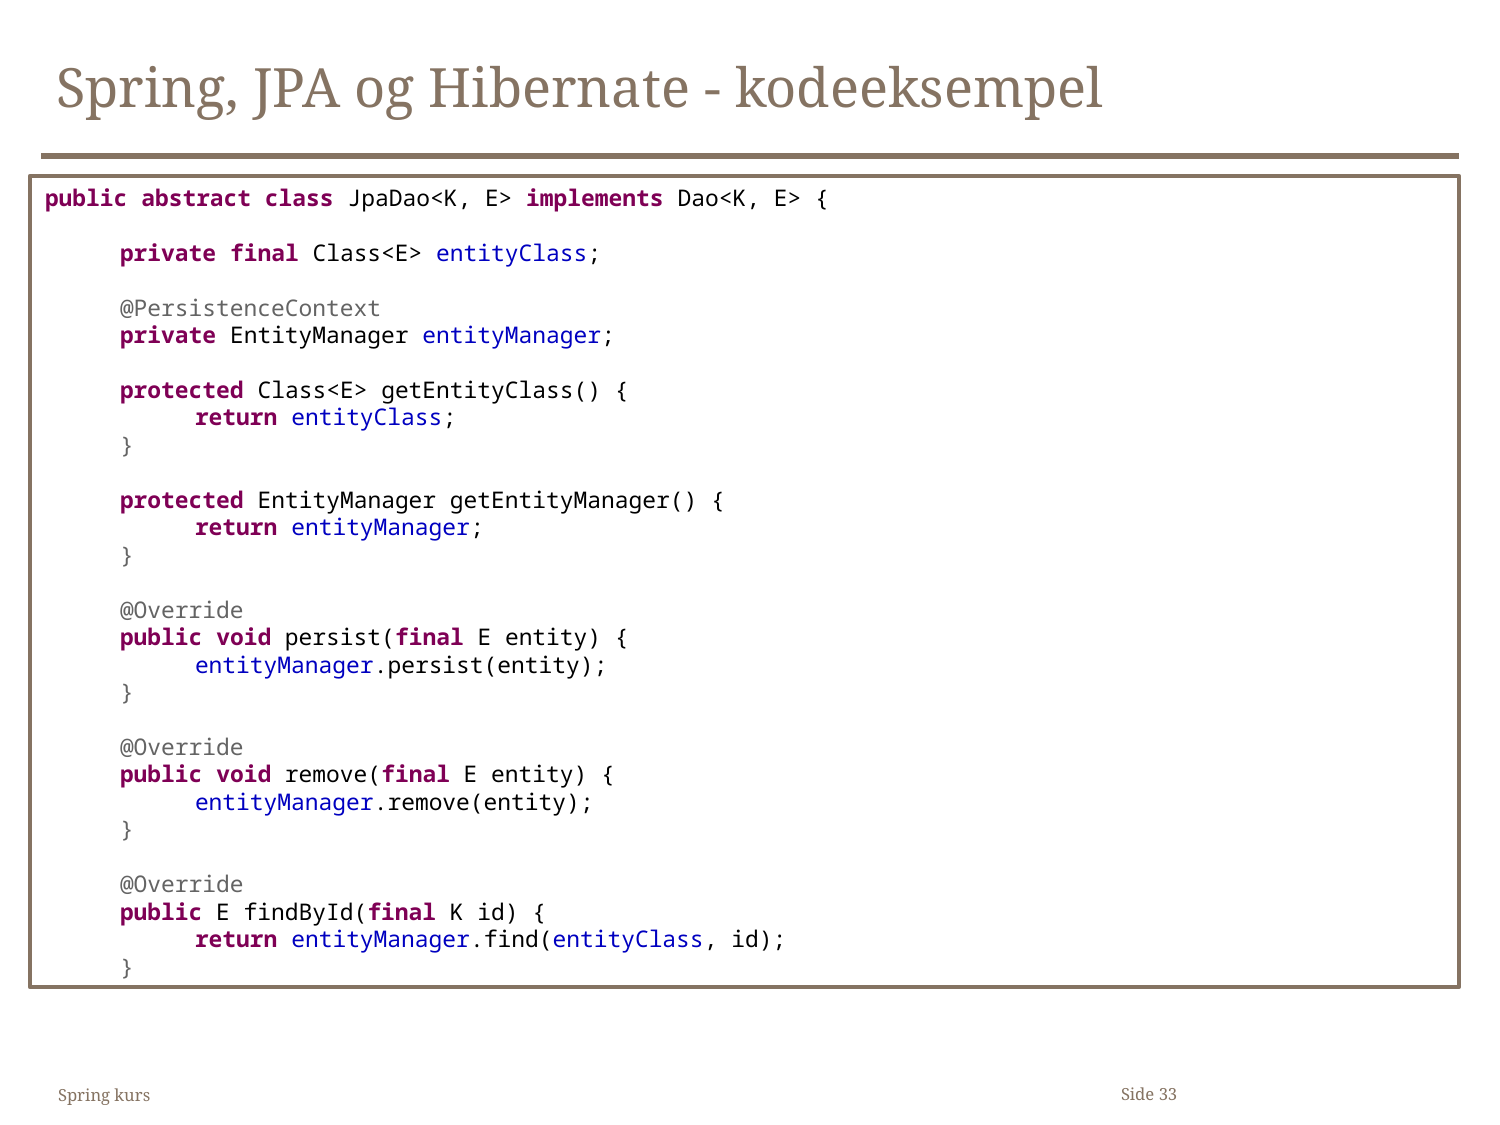

# Spring, JPA og Hibernate - kodeeksempel
public abstract class JpaDao<K, E> implements Dao<K, E> {
	private final Class<E> entityClass;
	@PersistenceContext
	private EntityManager entityManager;
	protected Class<E> getEntityClass() {
		return entityClass;
	}
	protected EntityManager getEntityManager() {
		return entityManager;
	}
	@Override
	public void persist(final E entity) {
		entityManager.persist(entity);
	}
	@Override
	public void remove(final E entity) {
		entityManager.remove(entity);
	}
	@Override
	public E findById(final K id) {
		return entityManager.find(entityClass, id);
	}
Spring kurs
Side